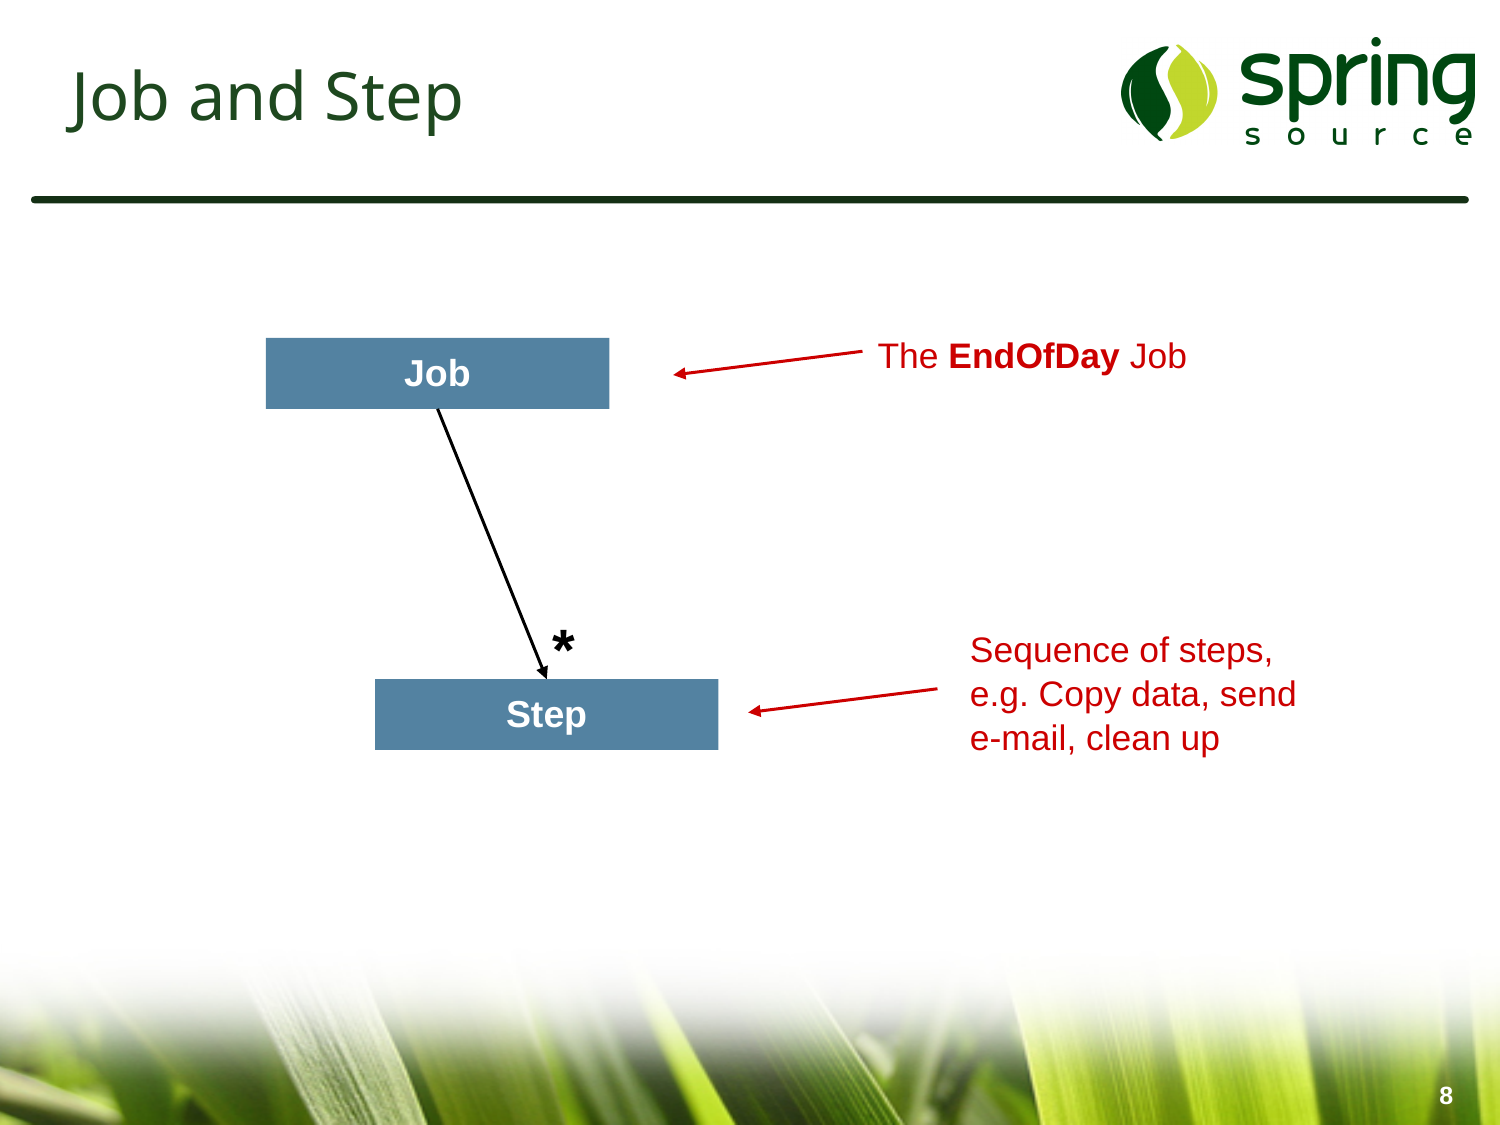

# Job and Step
The EndOfDay Job
Job
Sequence of steps, e.g. Copy data, send e-mail, clean up
*
Step